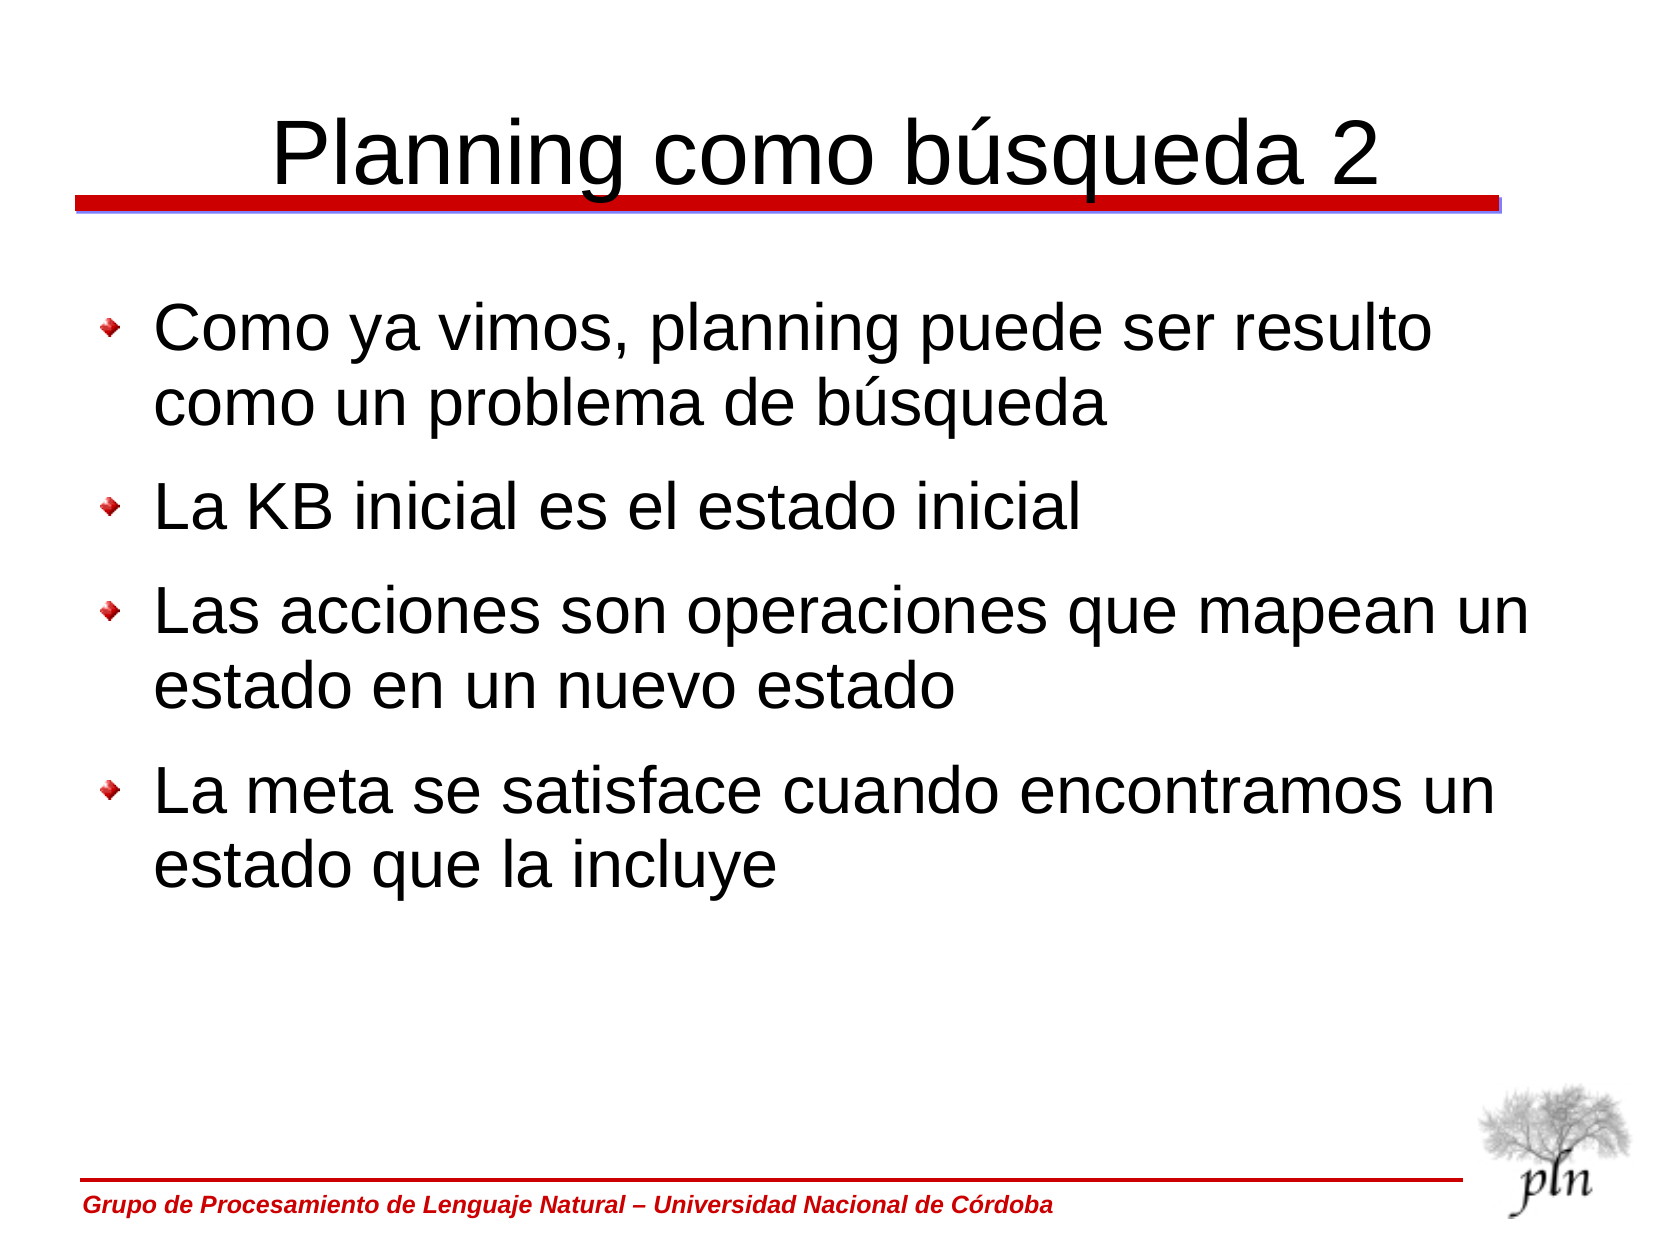

# Planning como búsqueda 2
Como ya vimos, planning puede ser resulto como un problema de búsqueda
La KB inicial es el estado inicial
Las acciones son operaciones que mapean un estado en un nuevo estado
La meta se satisface cuando encontramos un estado que la incluye